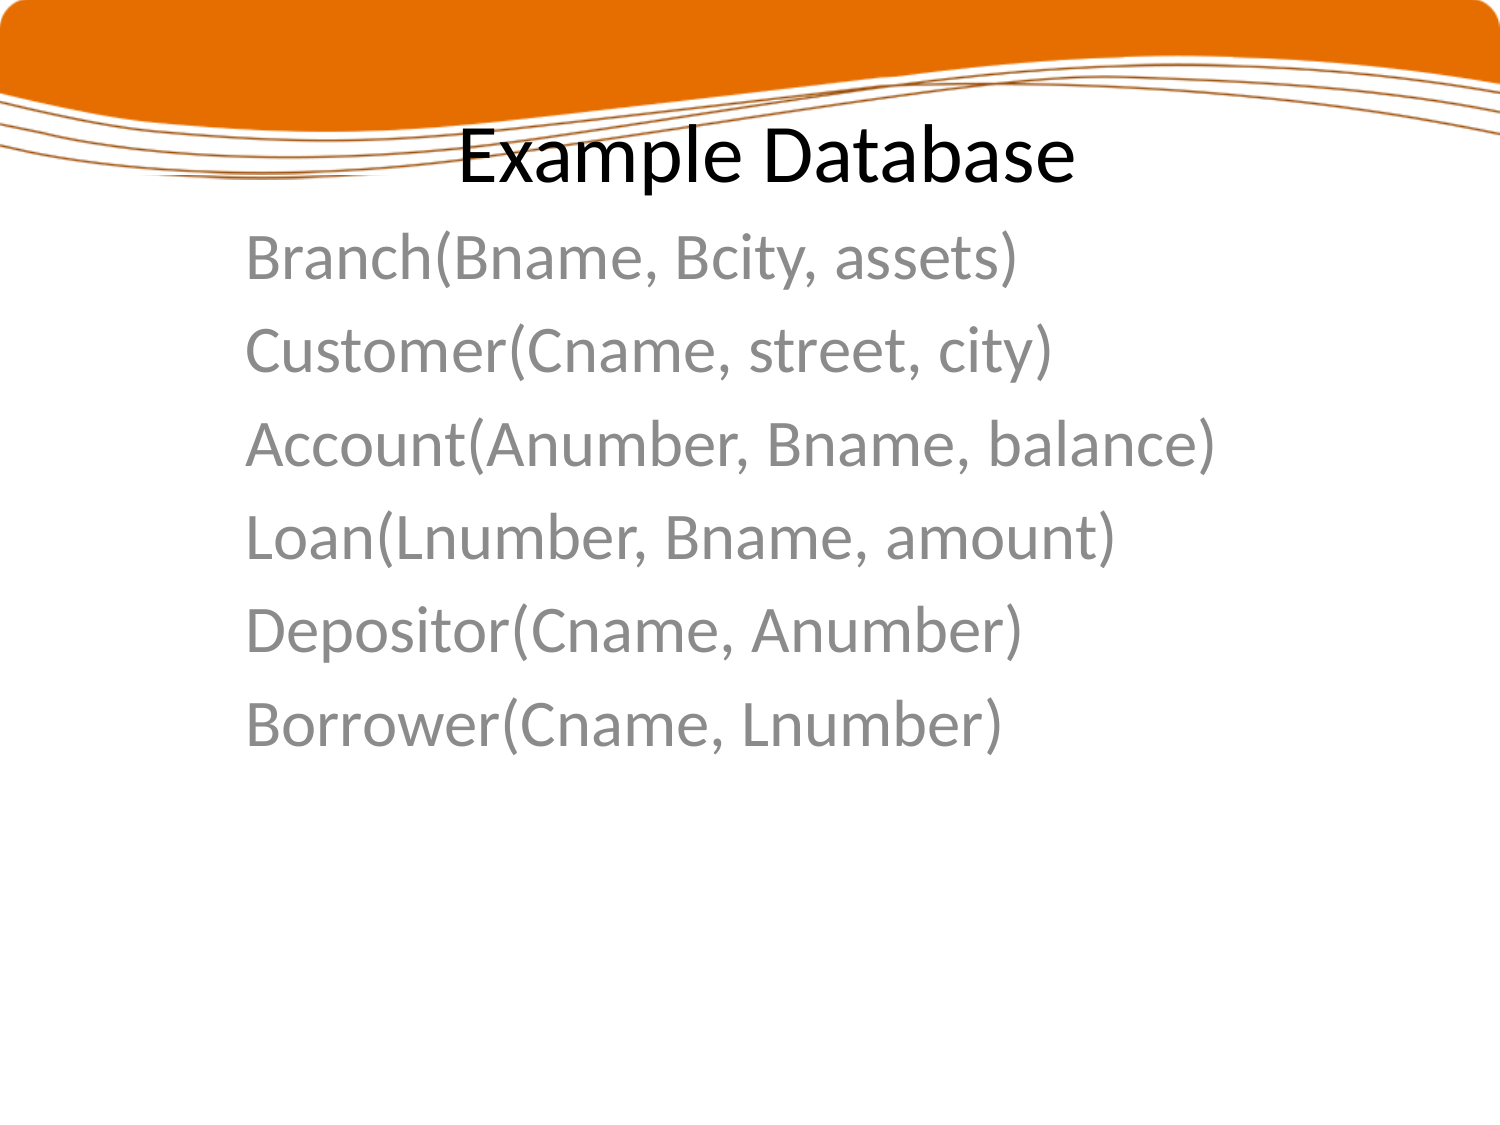

Example Database
# Branch(Bname, Bcity, assets)
Customer(Cname, street, city)
Account(Anumber, Bname, balance)
Loan(Lnumber, Bname, amount)
Depositor(Cname, Anumber)
Borrower(Cname, Lnumber)